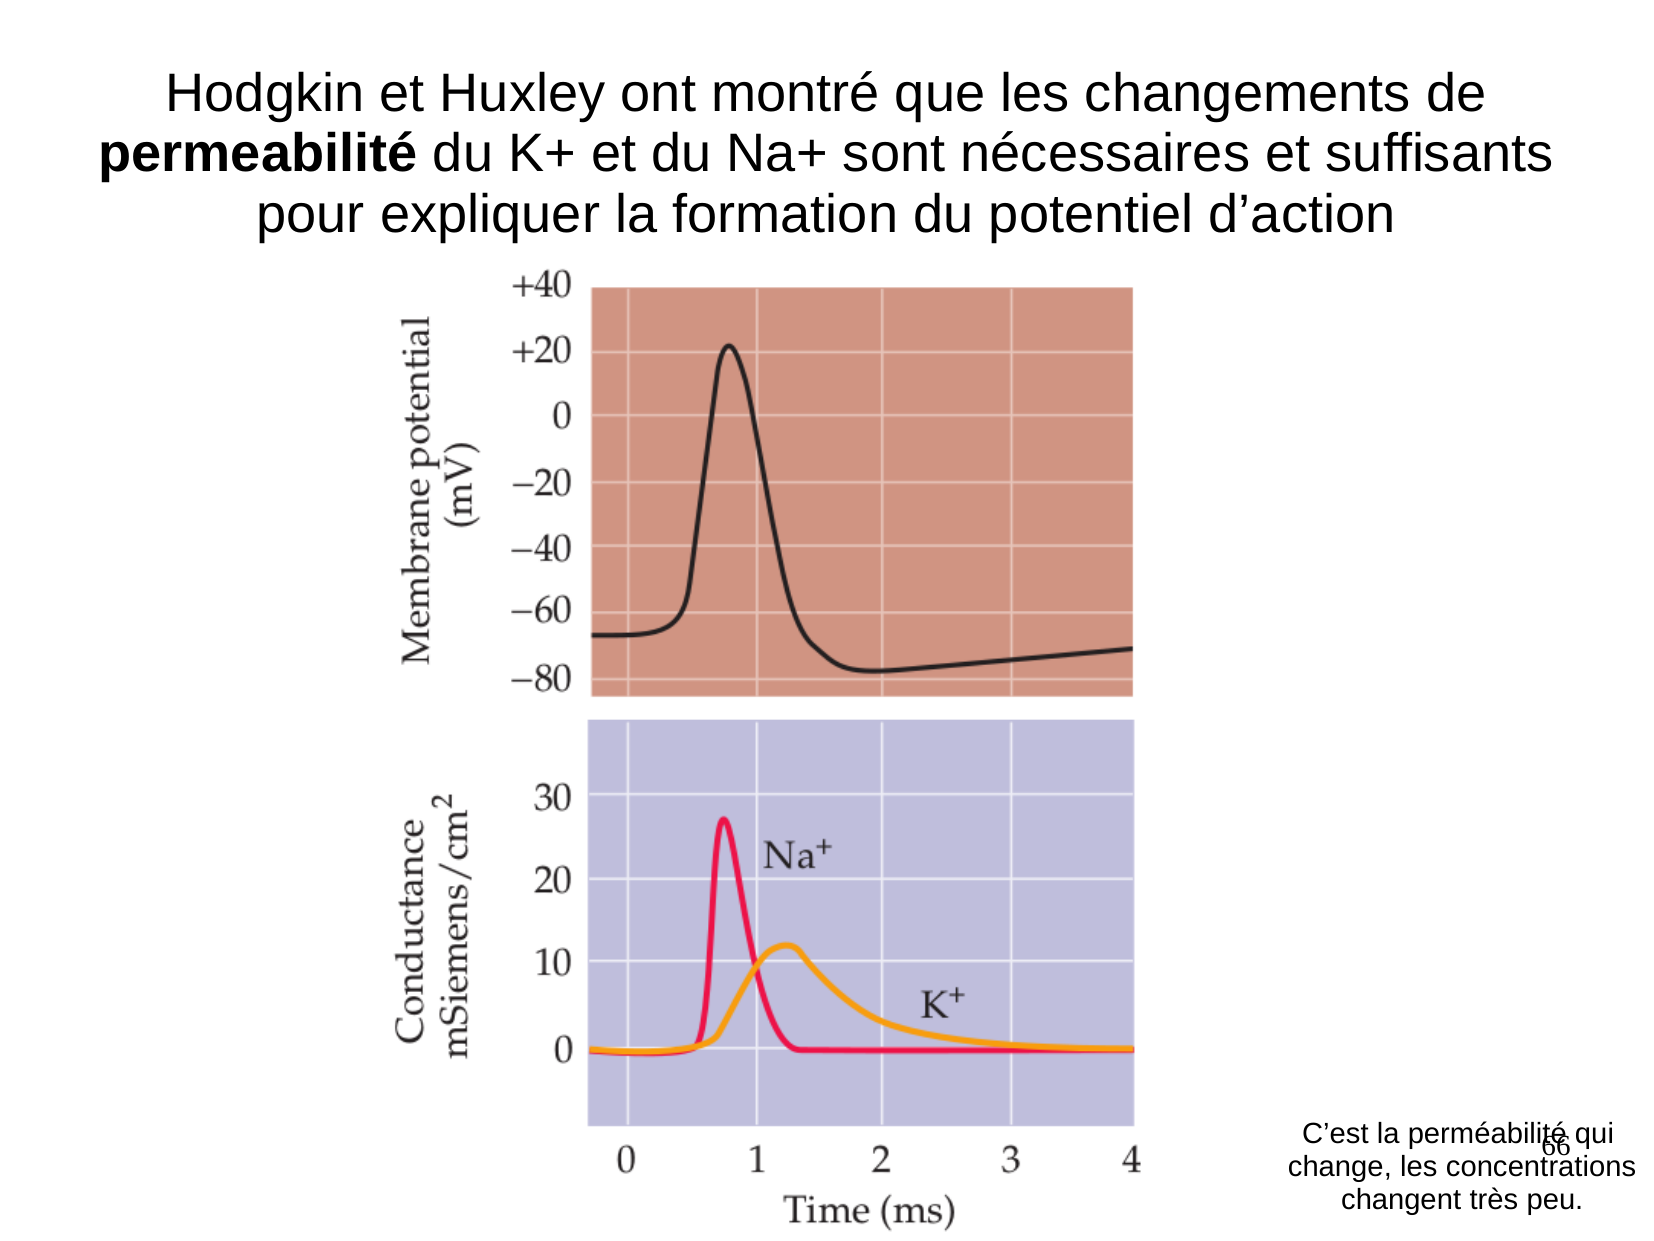

# Hodgkin et Huxley ont montré que les changements de permeabilité du K+ et du Na+ sont nécessaires et suffisants pour expliquer la formation du potentiel d’action
C’est la perméabilité qui
change, les concentrations changent très peu.
66